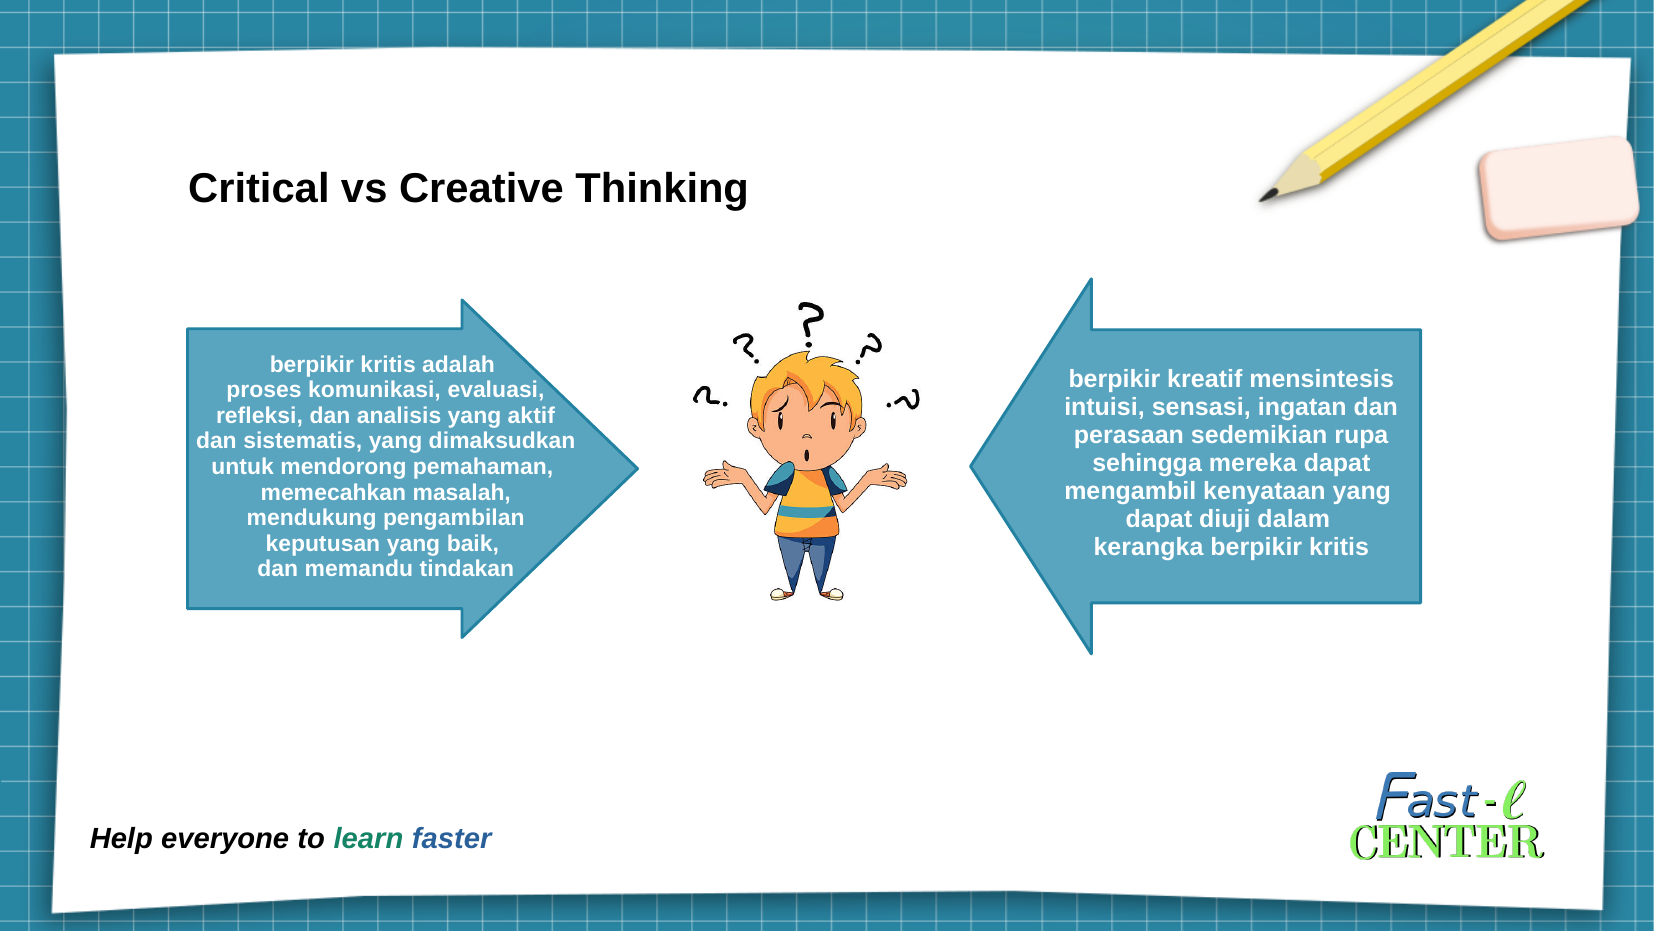

Critical vs Creative Thinking
berpikir kreatif mensintesis intuisi, sensasi, ingatan dan perasaan sedemikian rupa sehingga mereka dapat mengambil kenyataan yang
dapat diuji dalam
kerangka berpikir kritis
berpikir kritis adalah
proses komunikasi, evaluasi, refleksi, dan analisis yang aktif dan sistematis, yang dimaksudkan untuk mendorong pemahaman,
memecahkan masalah, mendukung pengambilan keputusan yang baik,
dan memandu tindakan
Help everyone to learn faster